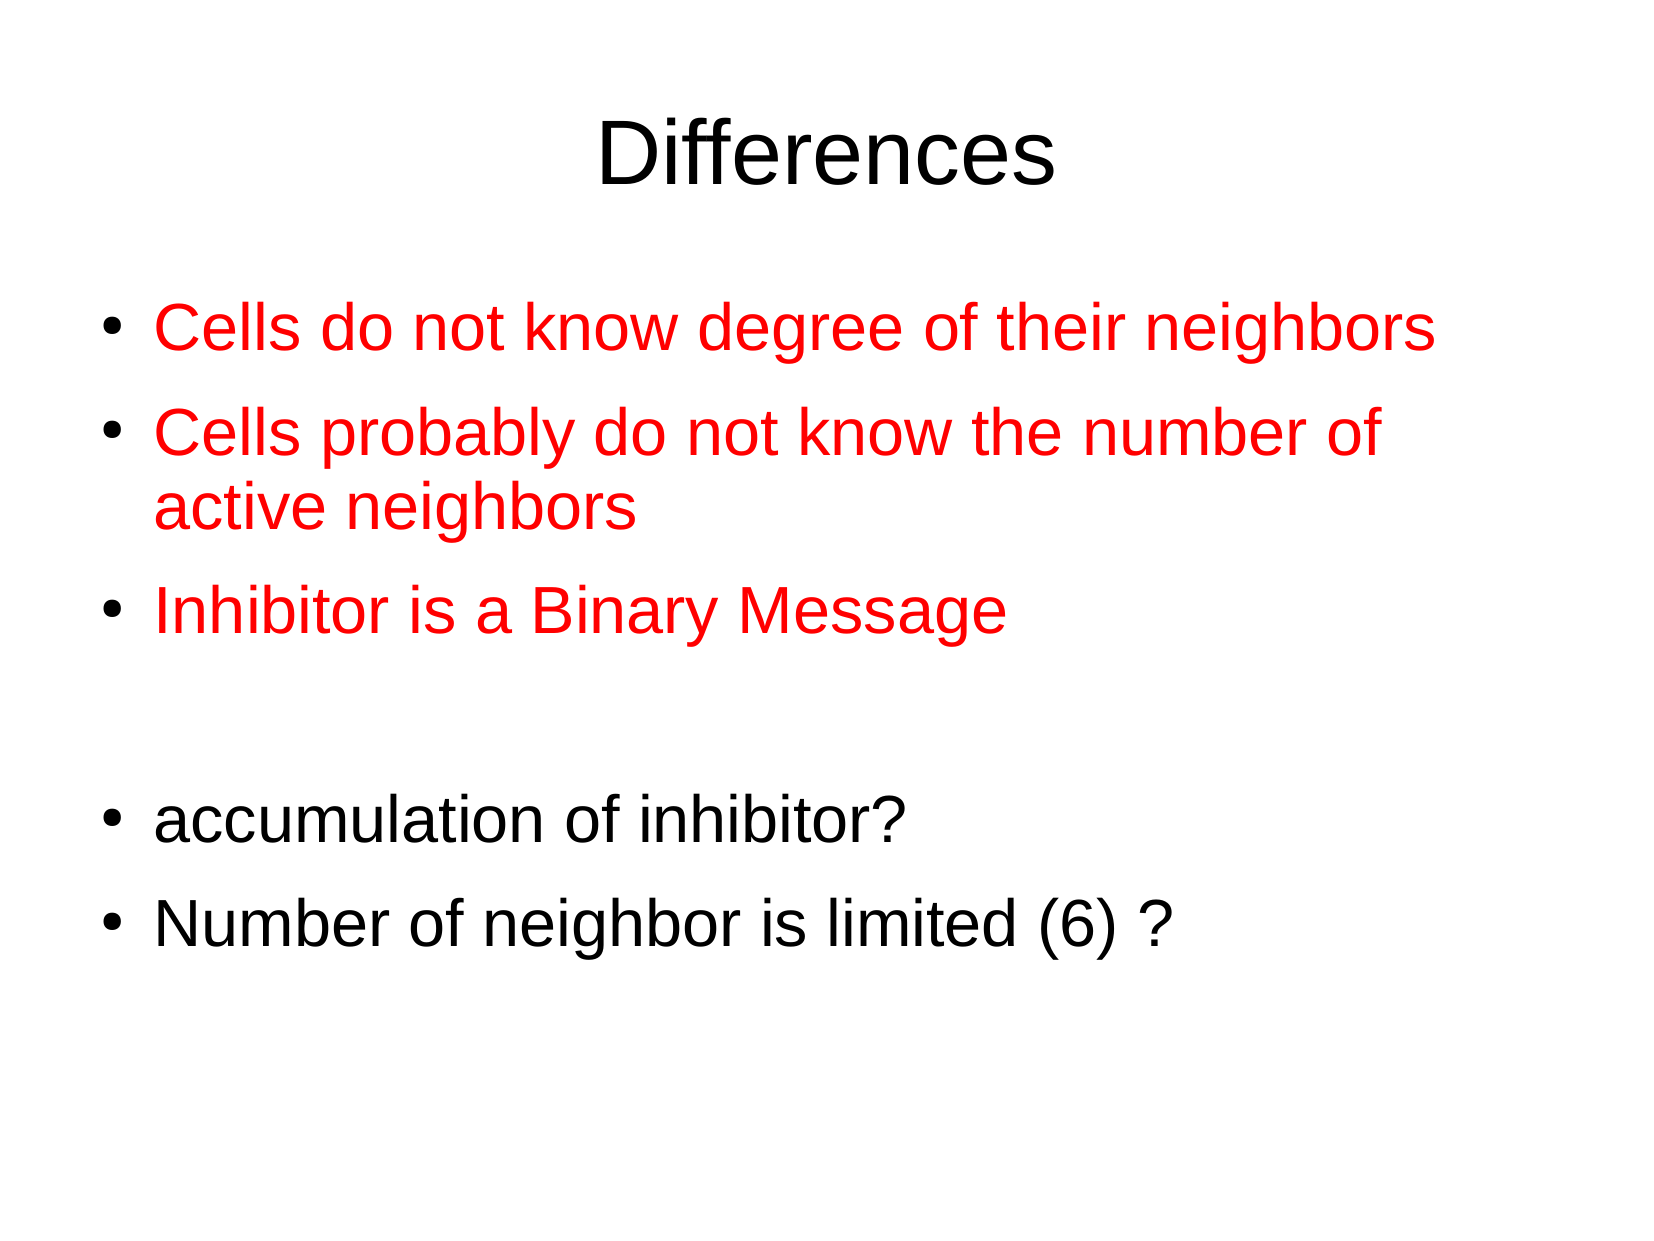

# Differences
Cells do not know degree of their neighbors
Cells probably do not know the number of active neighbors
Inhibitor is a Binary Message
accumulation of inhibitor?
Number of neighbor is limited (6) ?